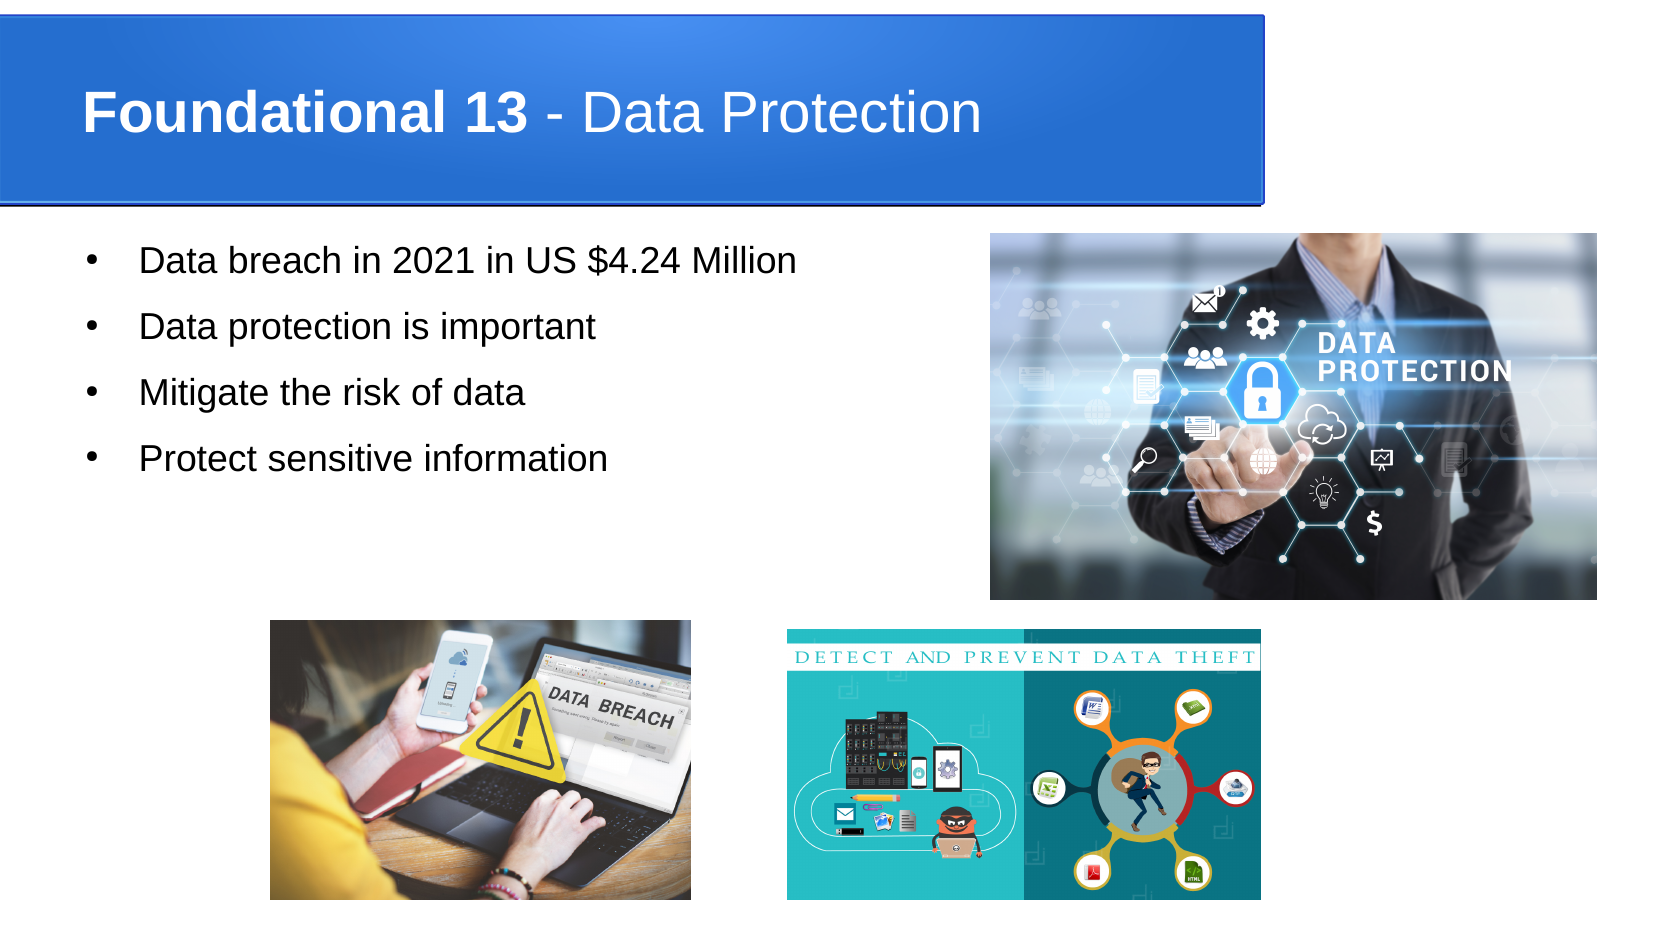

# Foundational 13 - Data Protection
Data breach in 2021 in US $4.24 Million
Data protection is important
Mitigate the risk of data
Protect sensitive information